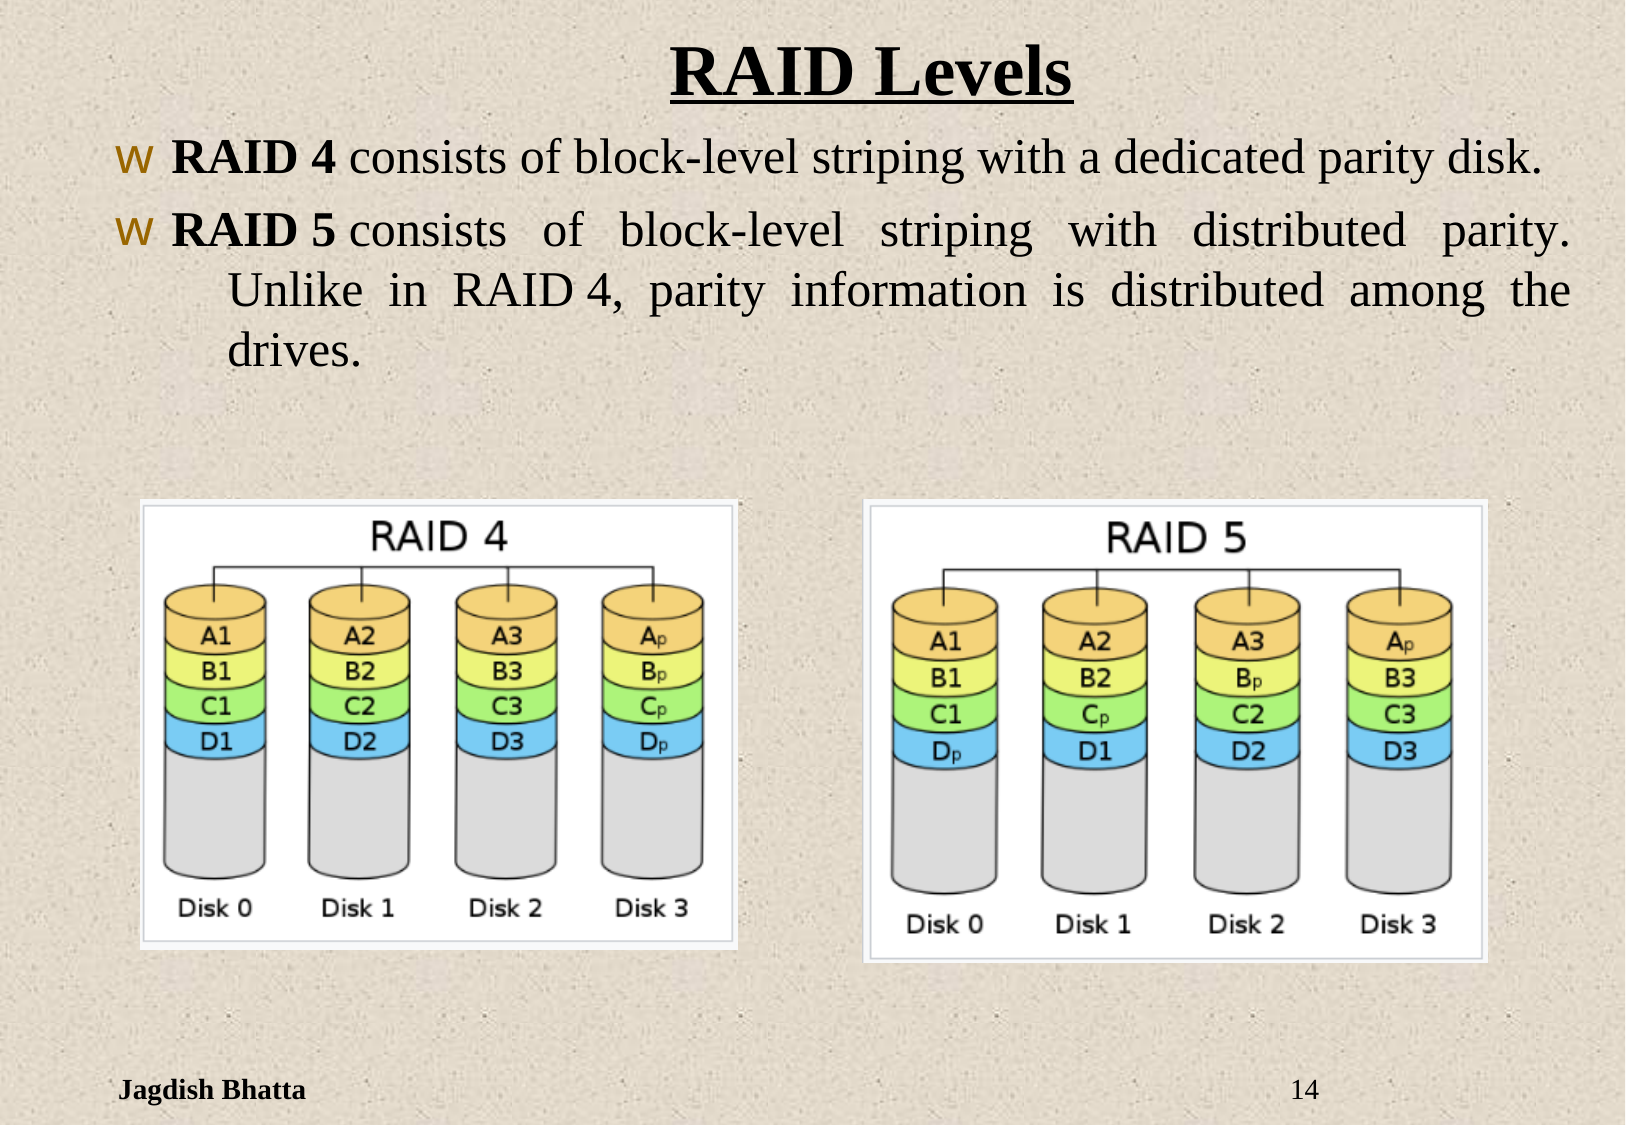

# RAID Levels
RAID 4 consists of block-level striping with a dedicated parity disk.
RAID 5 consists of block-level striping with distributed parity. Unlike in RAID 4, parity information is distributed among the drives.
Jagdish Bhatta
13